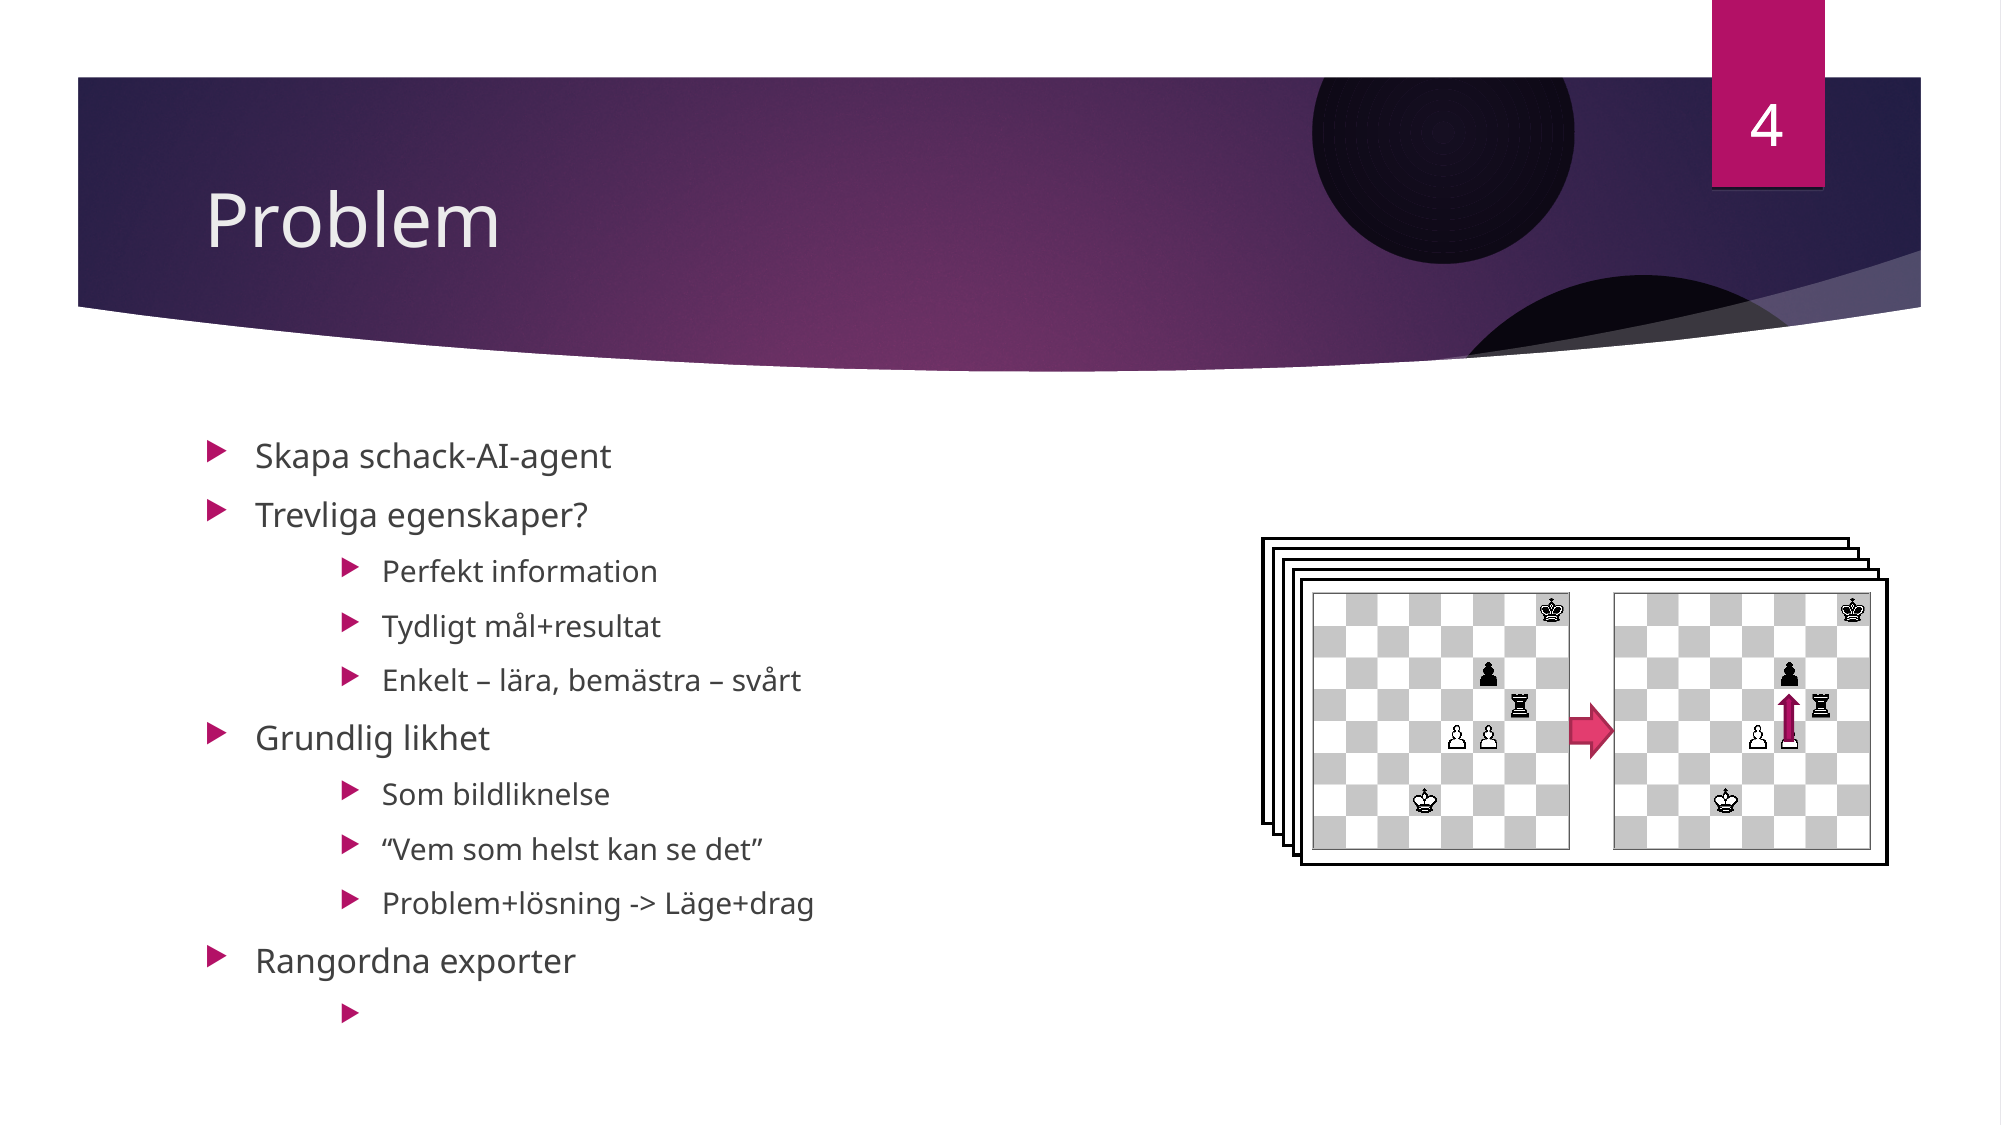

# Problem
Skapa schack-AI-agent
Trevliga egenskaper?
Perfekt information
Tydligt mål+resultat
Enkelt – lära, bemästra – svårt
Grundlig likhet
Som bildliknelse
“Vem som helst kan se det”
Problem+lösning -> Läge+drag
Rangordna exporter